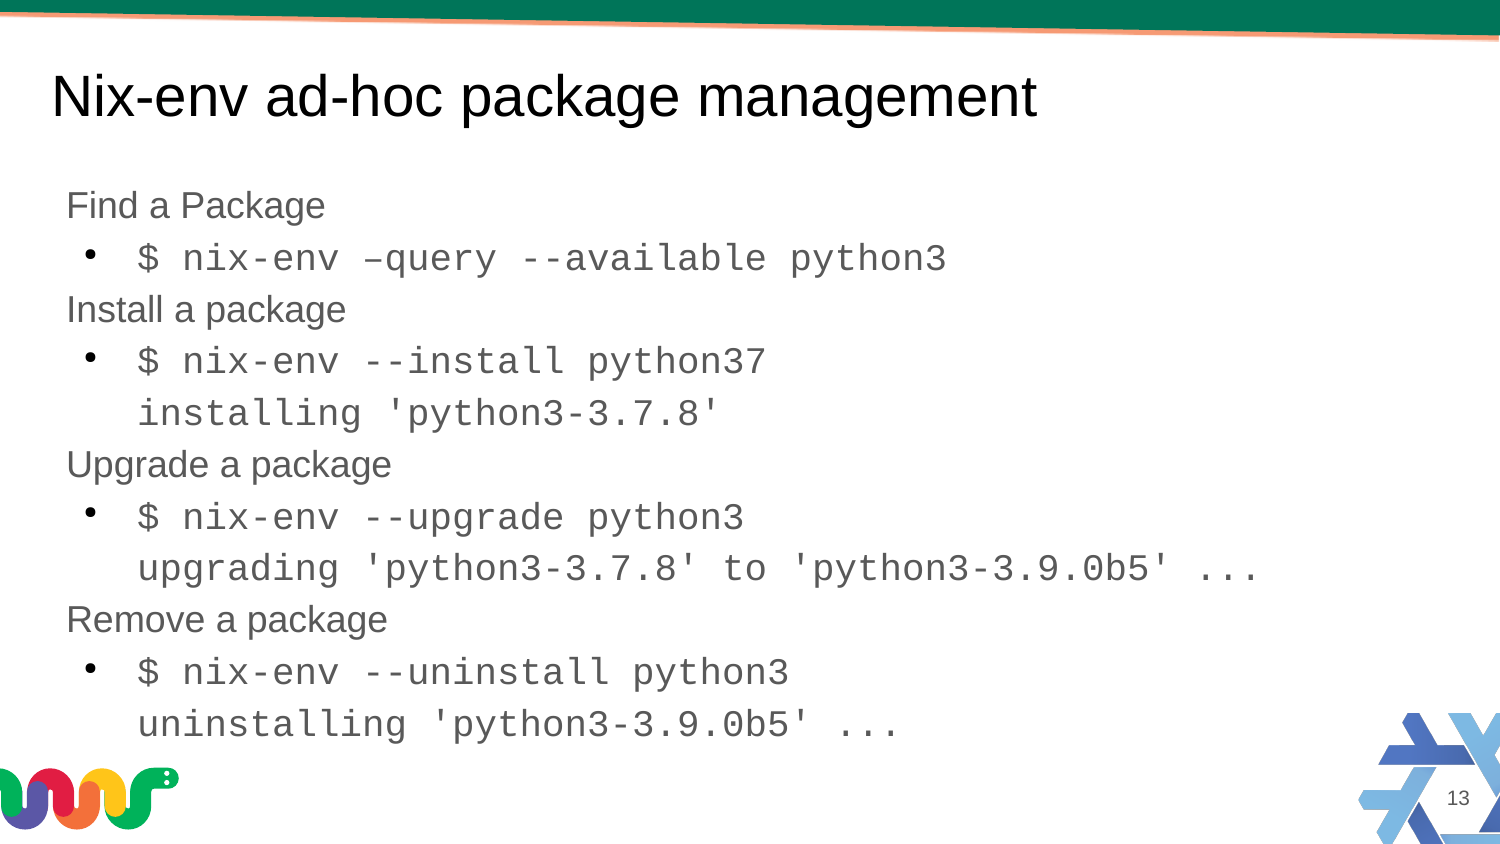

Nix-env ad-hoc package management
# Find a Package
$ nix-env –query --available python3
Install a package
$ nix-env --install python37
installing 'python3-3.7.8'
Upgrade a package
$ nix-env --upgrade python3
upgrading 'python3-3.7.8' to 'python3-3.9.0b5' ...
Remove a package
$ nix-env --uninstall python3
uninstalling 'python3-3.9.0b5' ...
13